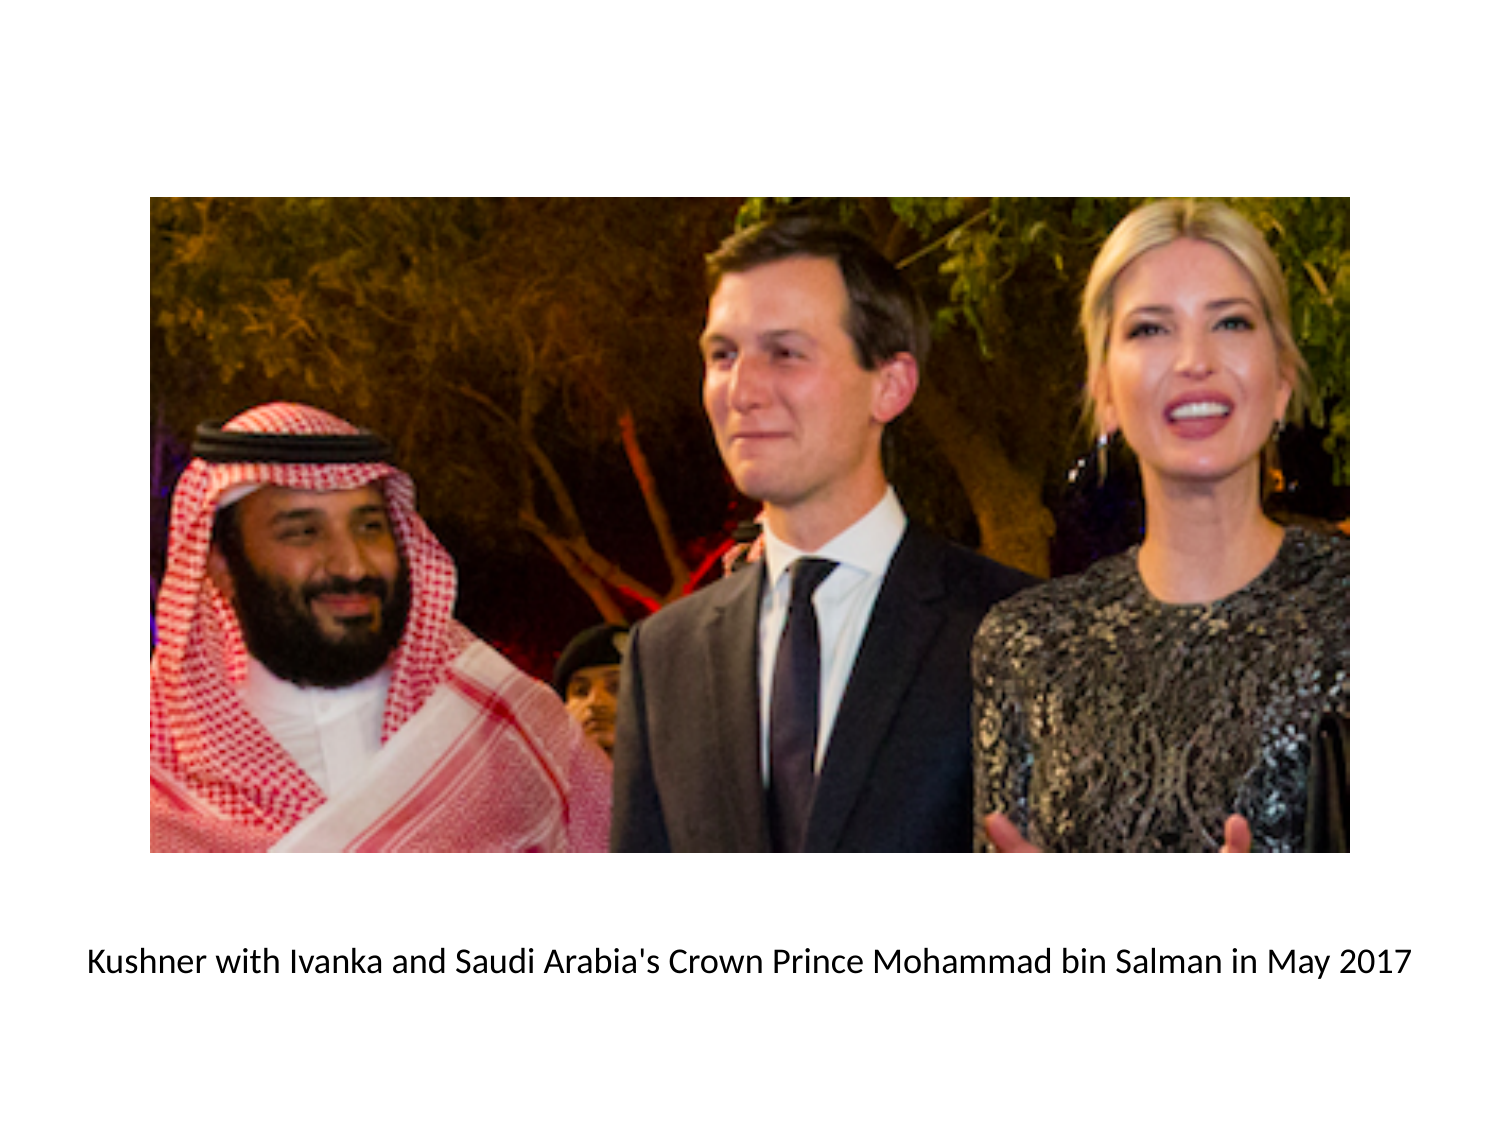

Kushner with Ivanka and Saudi Arabia's Crown Prince Mohammad bin Salman in May 2017